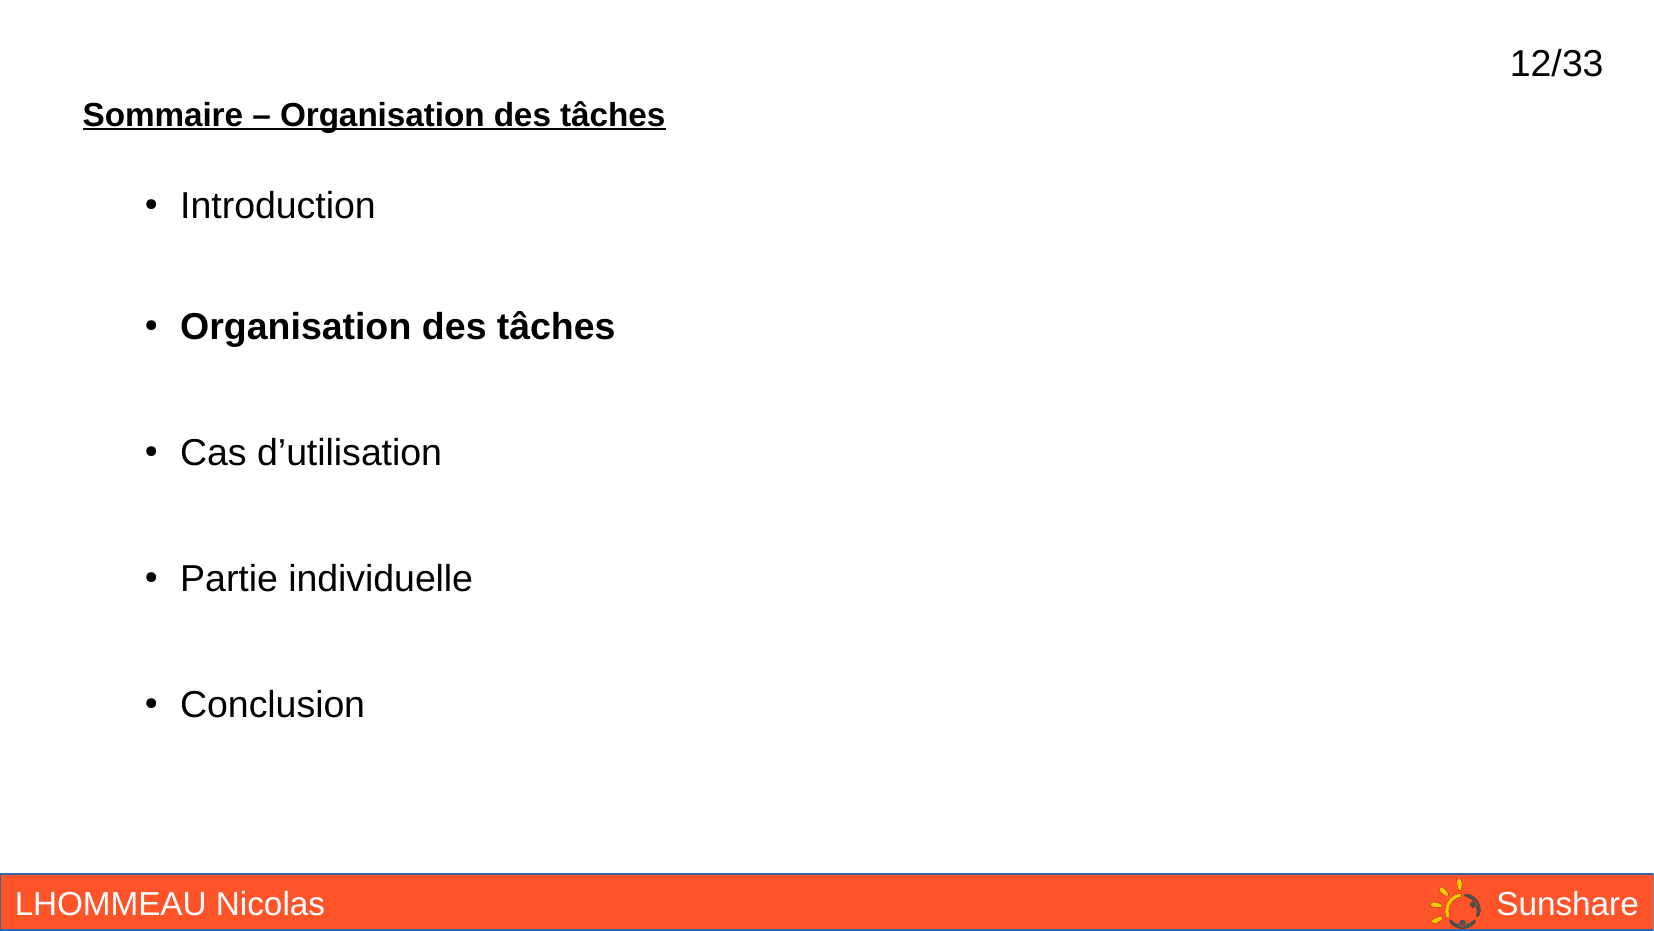

# Sommaire – Organisation des tâches
Introduction
Organisation des tâches
Cas d’utilisation
Partie individuelle
Conclusion